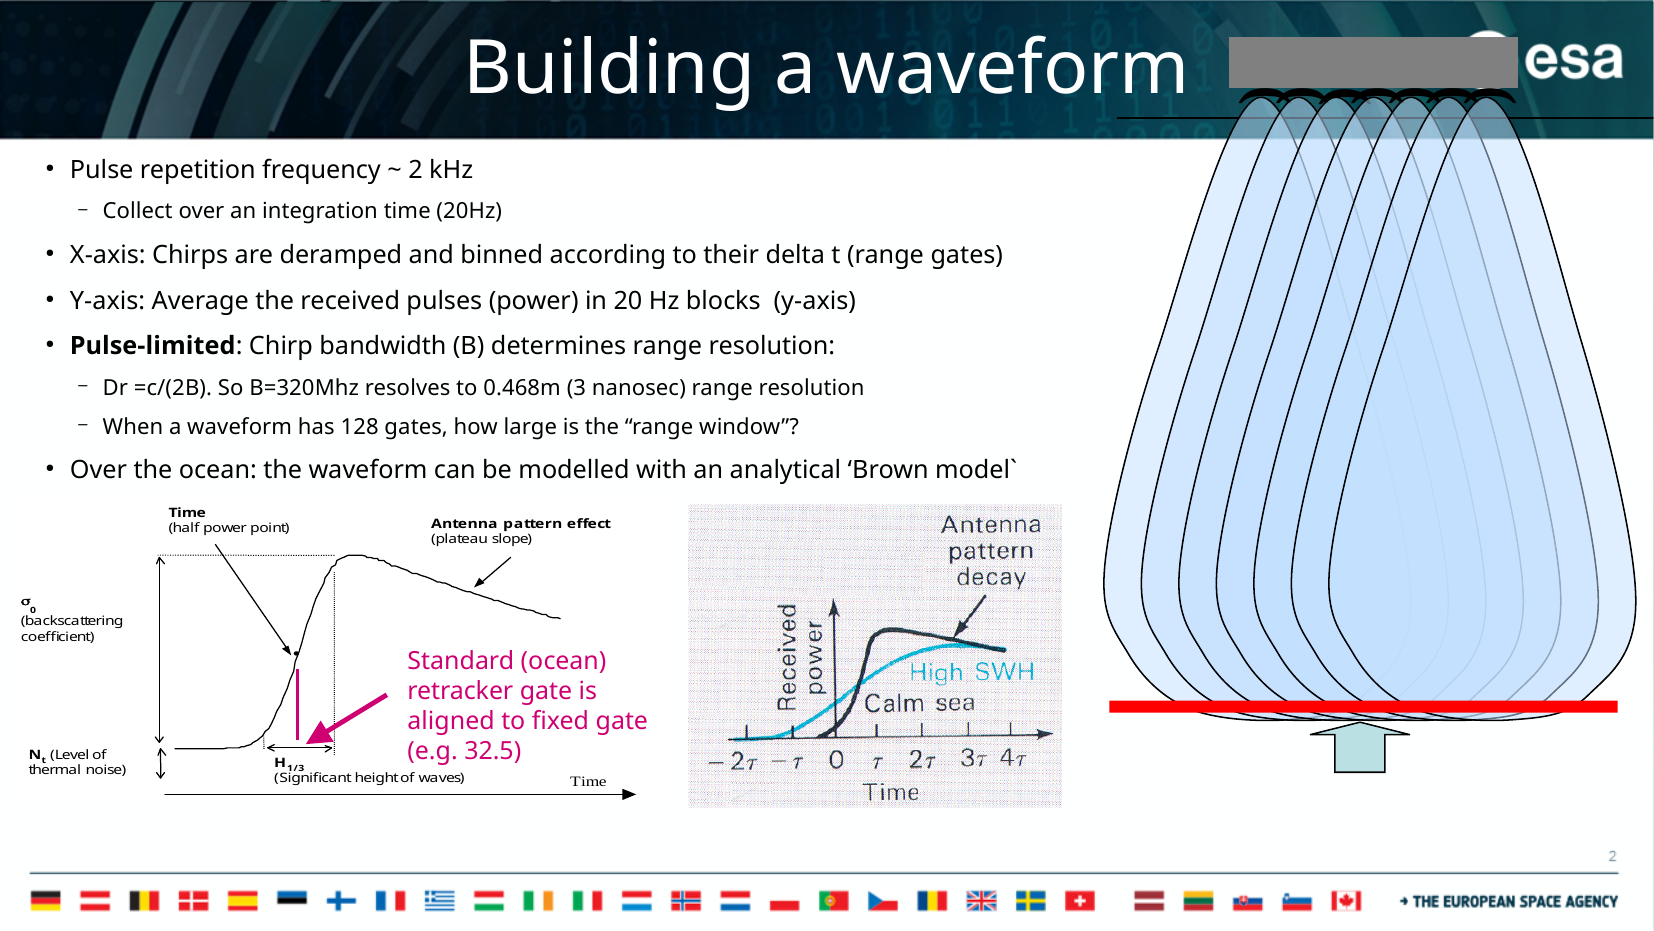

# Building a waveform
)
)
)
)
)
)
)
Pulse repetition frequency ~ 2 kHz
Collect over an integration time (20Hz)
X-axis: Chirps are deramped and binned according to their delta t (range gates)
Y-axis: Average the received pulses (power) in 20 Hz blocks (y-axis)
Pulse-limited: Chirp bandwidth (B) determines range resolution:
Dr =c/(2B). So B=320Mhz resolves to 0.468m (3 nanosec) range resolution
When a waveform has 128 gates, how large is the “range window”?
Over the ocean: the waveform can be modelled with an analytical ‘Brown model`
Standard (ocean) retracker gate is aligned to fixed gate (e.g. 32.5)
Ground resolution cell (3-5 km)
Image Credit Keith Raney